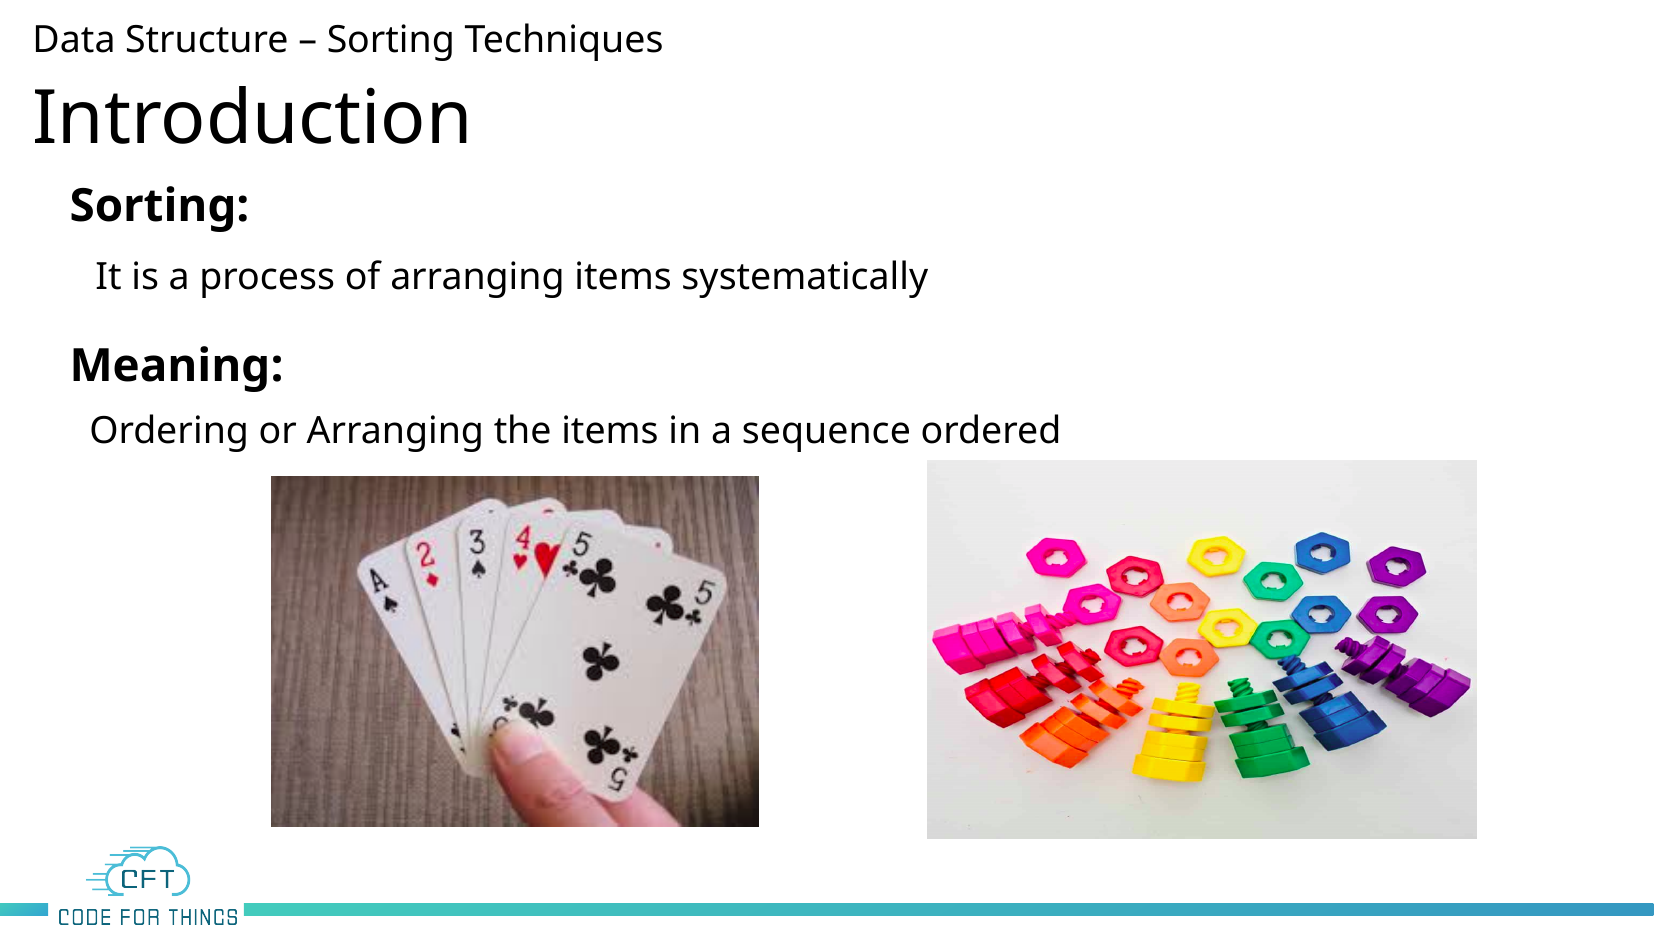

# Data Structure – Sorting Techniques Introduction
 Sorting:
 It is a process of arranging items systematically
 Meaning:
 Ordering or Arranging the items in a sequence ordered